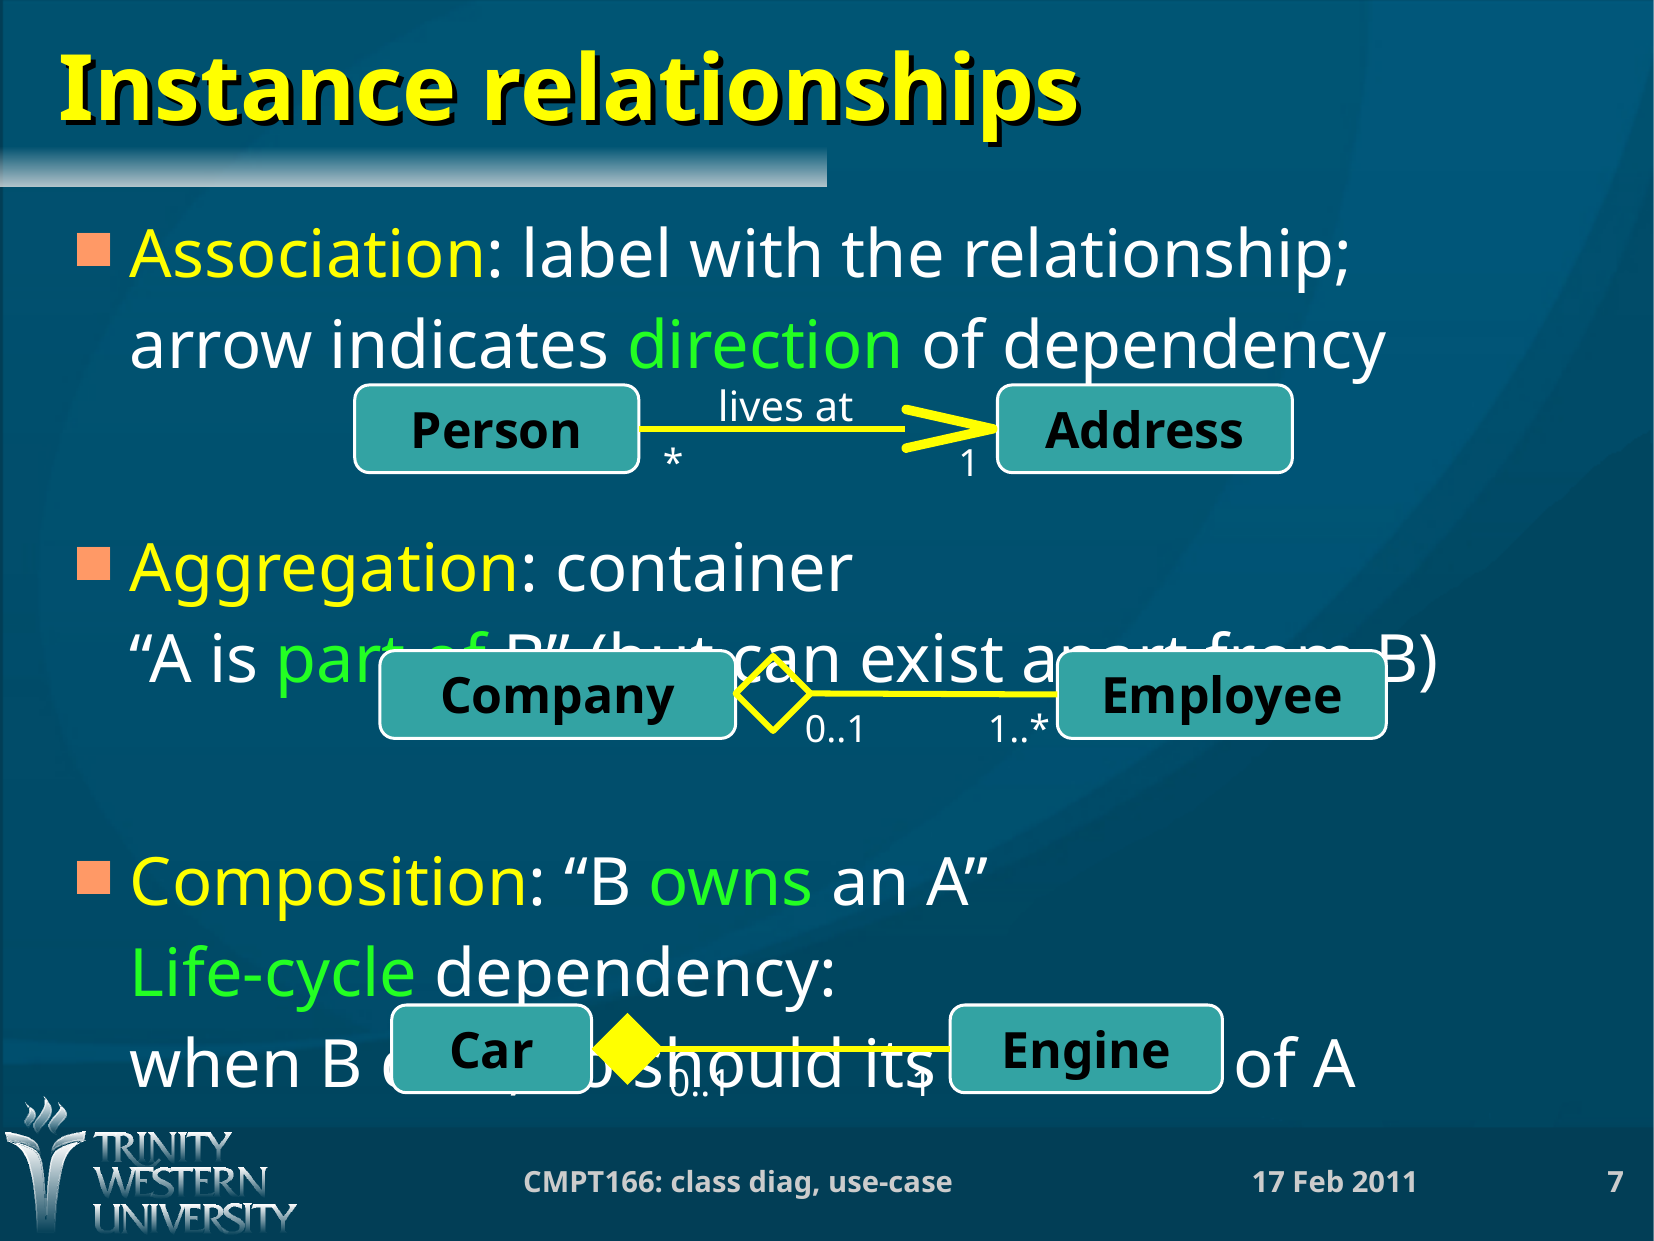

# Instance relationships
Association: label with the relationship;
arrow indicates direction of dependency
Aggregation: container
“A is part of B” (but can exist apart from B)
Composition: “B owns an A”
Life-cycle dependency:
when B dies, so should its instance of A
lives at
Person
Address
*
1
Company
Employee
0..1
1..*
Car
Engine
0..1
1
CMPT166: class diag, use-case
17 Feb 2011
7